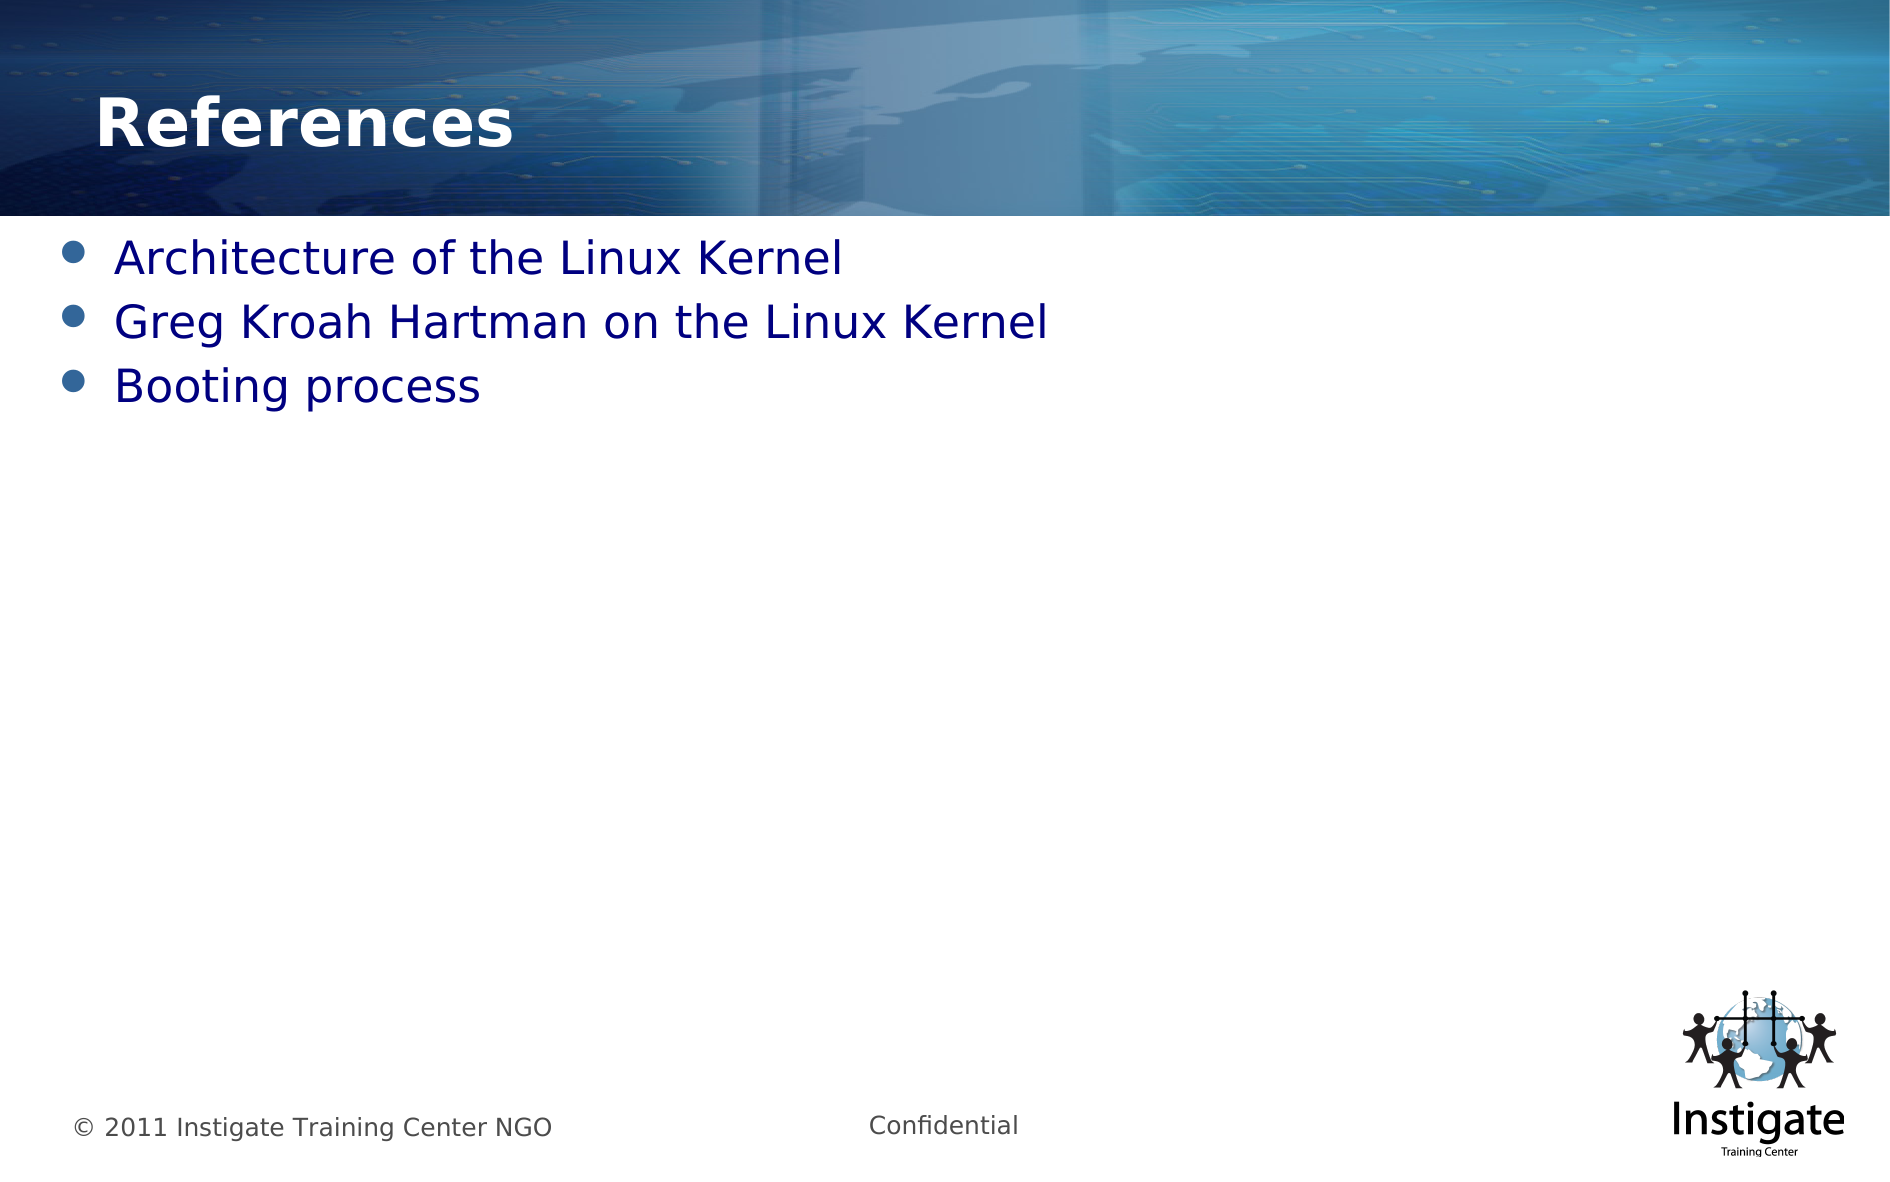

# References
Architecture of the Linux Kernel
Greg Kroah Hartman on the Linux Kernel
Booting process